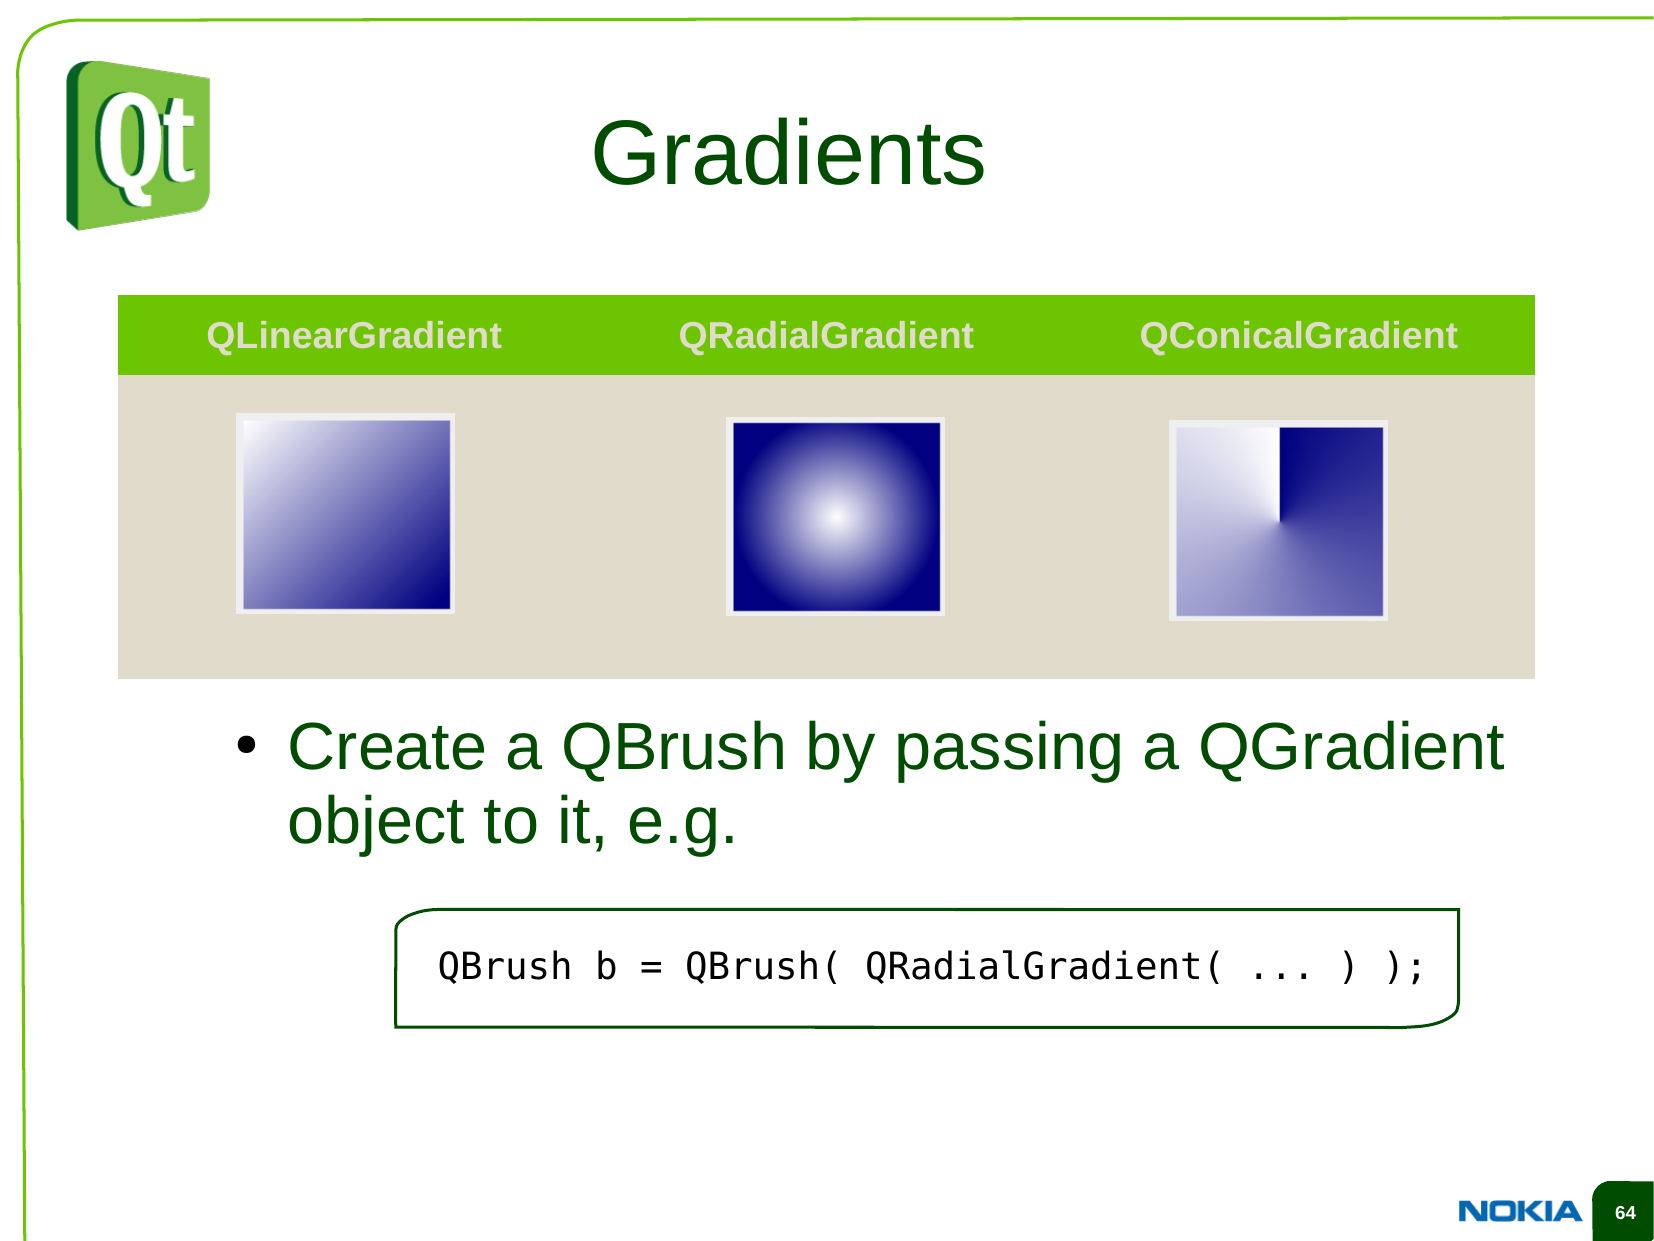

# Gradients
| QLinearGradient | QRadialGradient | QConicalGradient |
| --- | --- | --- |
| | | |
Create a QBrush by passing a QGradient object to it, e.g.
QBrush b = QBrush( QRadialGradient( ... ) );